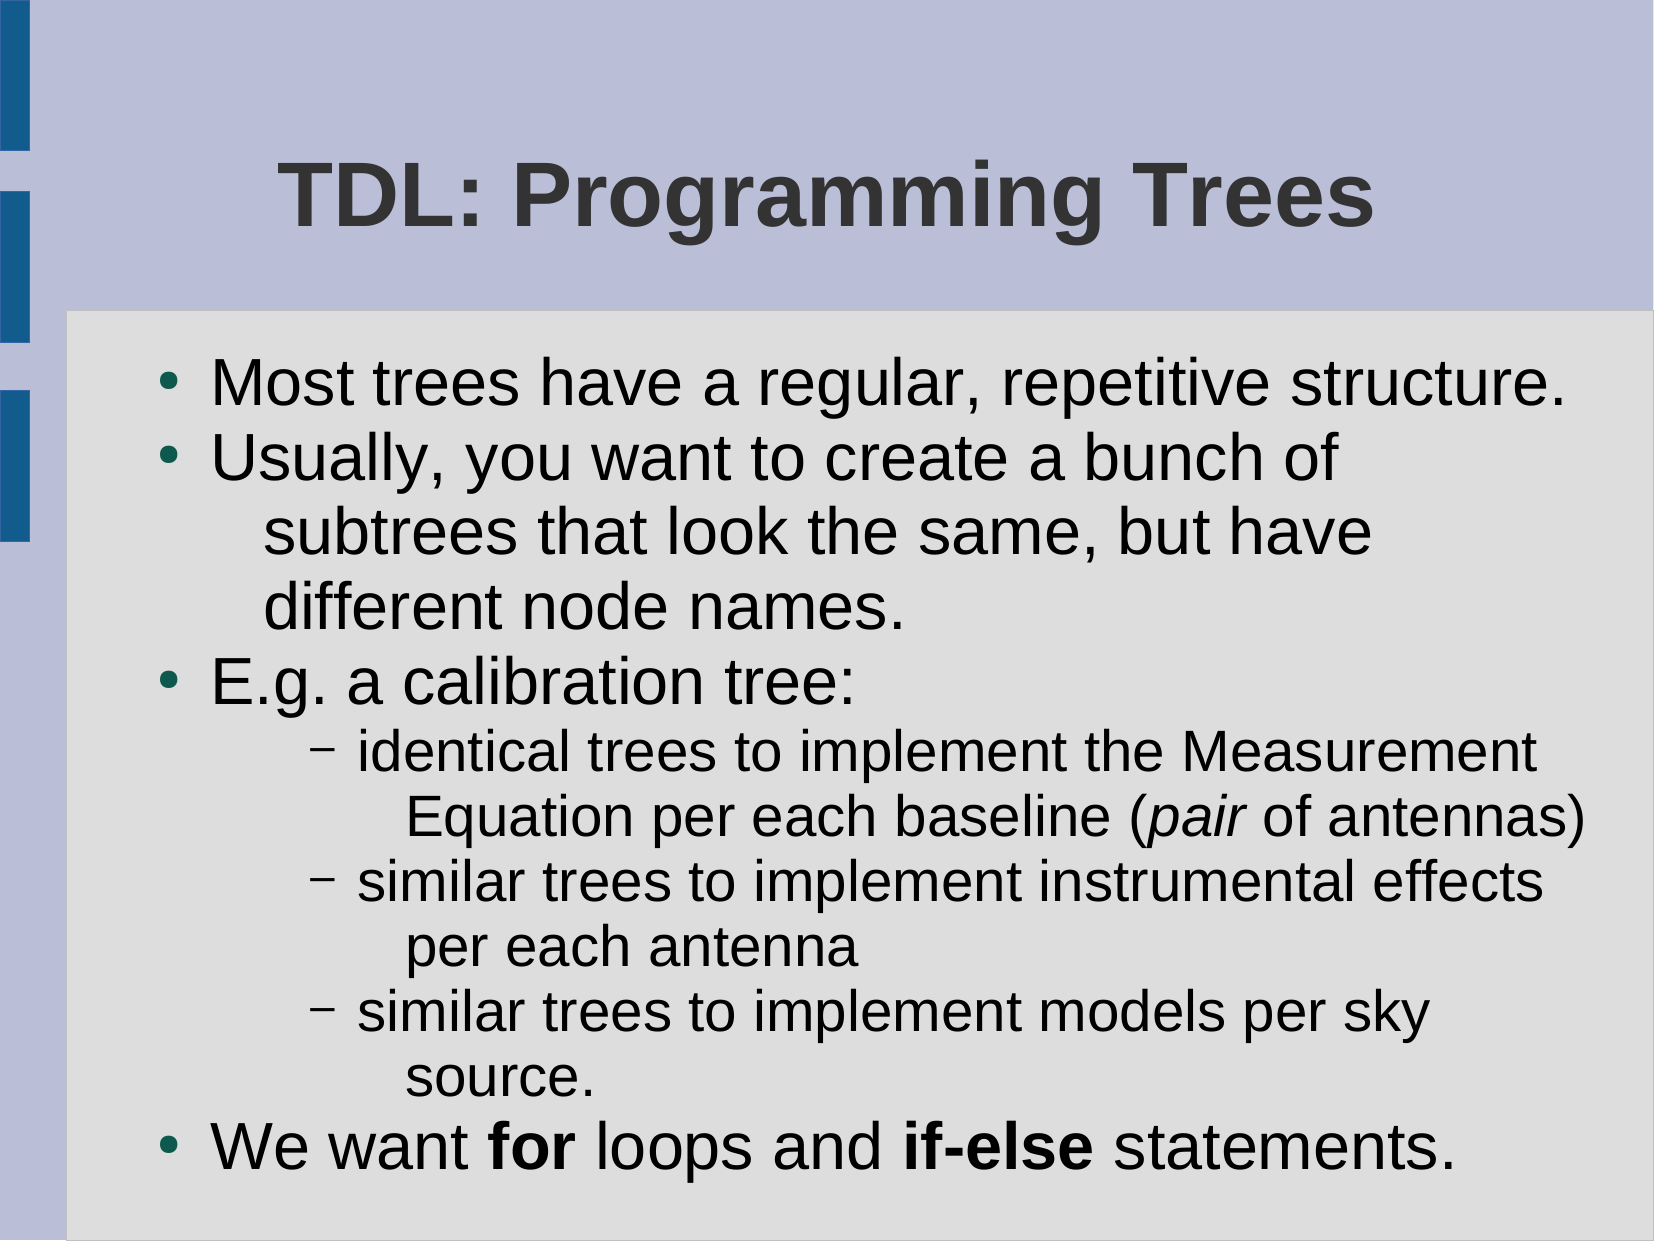

# TDL: Programming Trees
Most trees have a regular, repetitive structure.
Usually, you want to create a bunch of subtrees that look the same, but have different node names.
E.g. a calibration tree:
identical trees to implement the Measurement Equation per each baseline (pair of antennas)
similar trees to implement instrumental effects per each antenna
similar trees to implement models per sky source.
We want for loops and if-else statements.